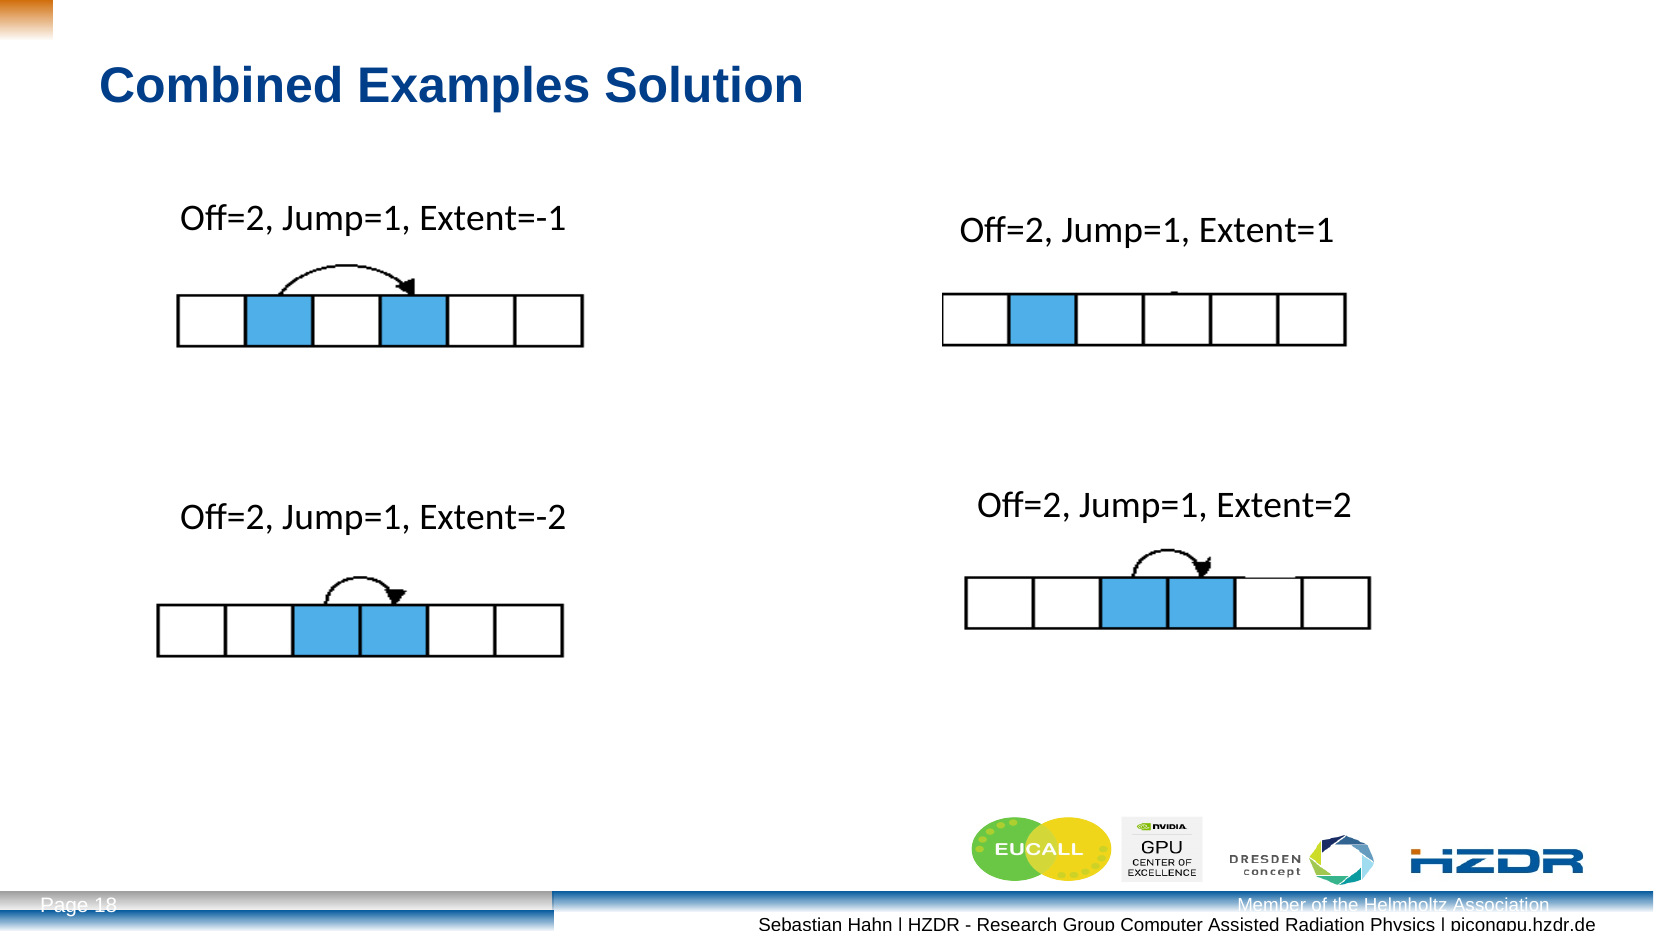

# Combined Examples Solution
Off=2, Jump=1, Extent=-1
Off=2, Jump=1, Extent=1
Off=2, Jump=1, Extent=2
Off=2, Jump=1, Extent=-2